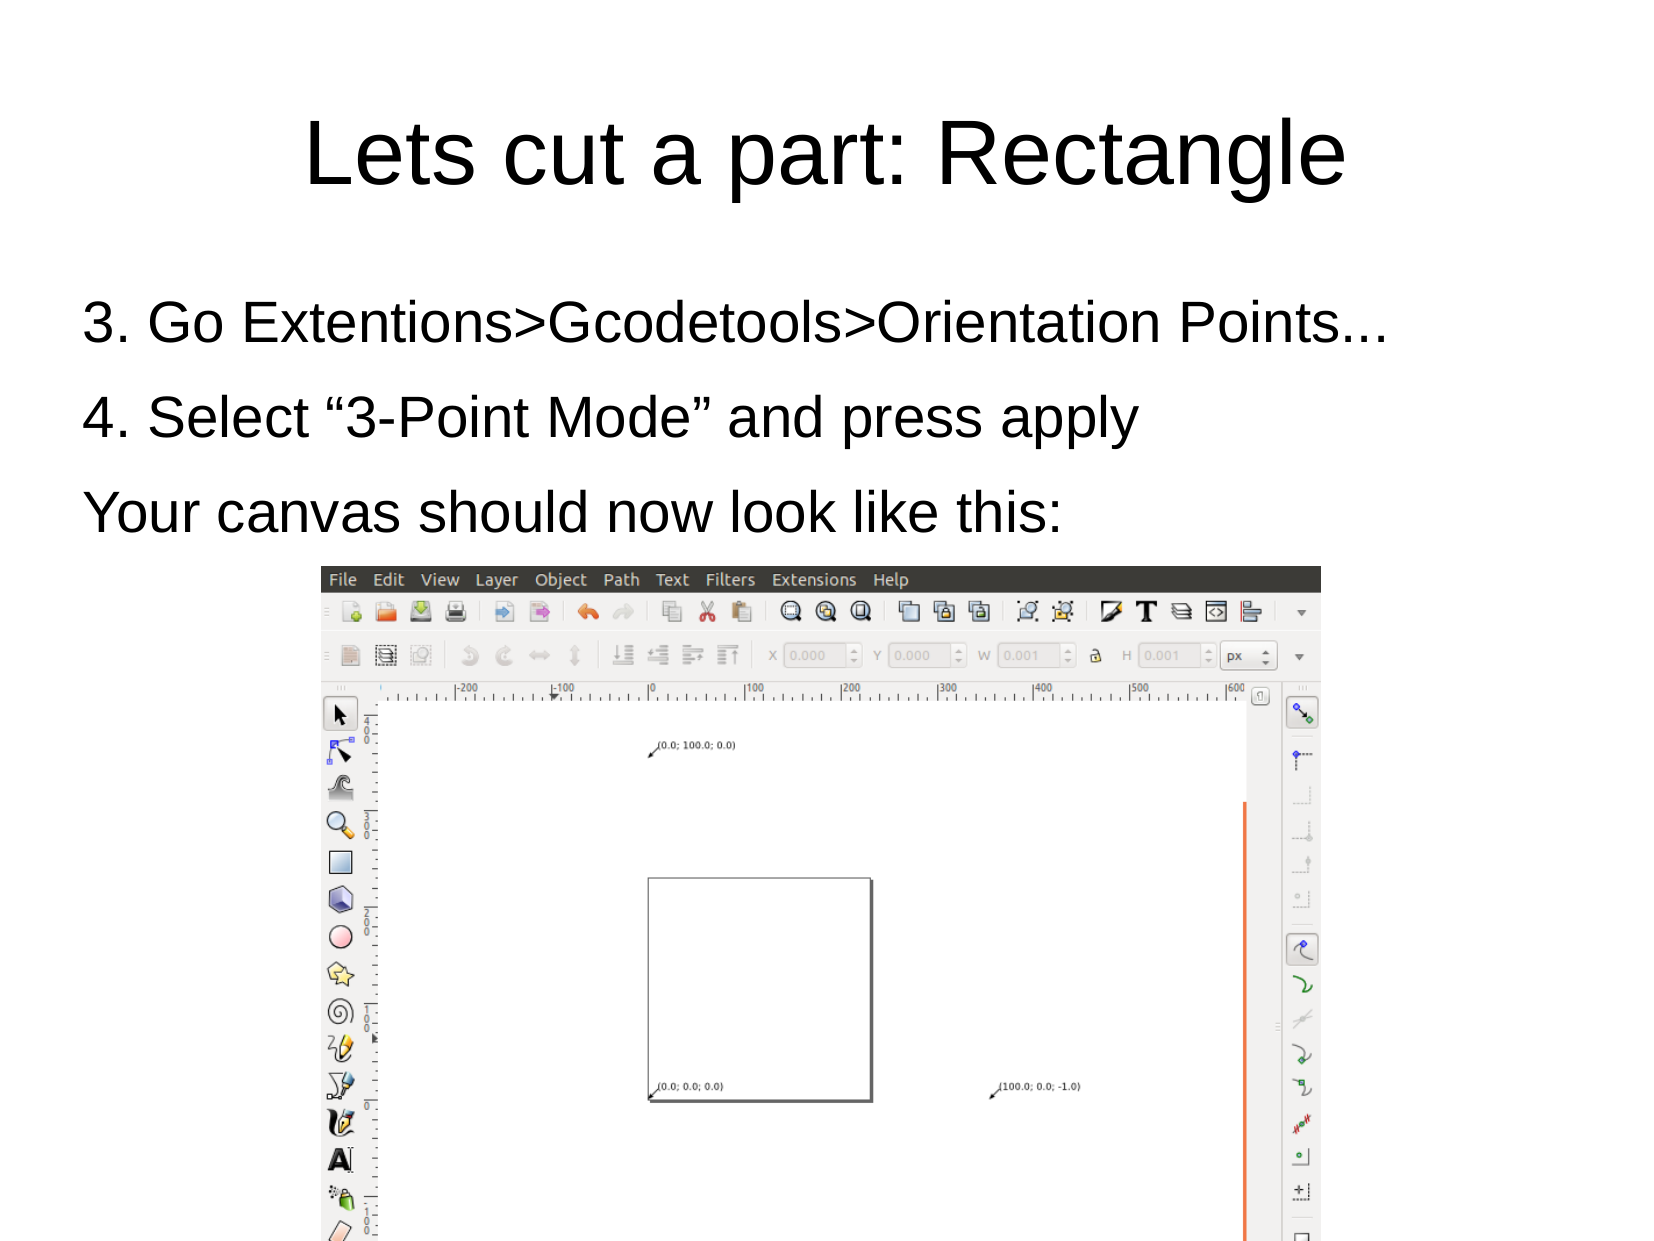

# Lets cut a part: Rectangle
3. Go Extentions>Gcodetools>Orientation Points...
4. Select “3-Point Mode” and press apply
Your canvas should now look like this: